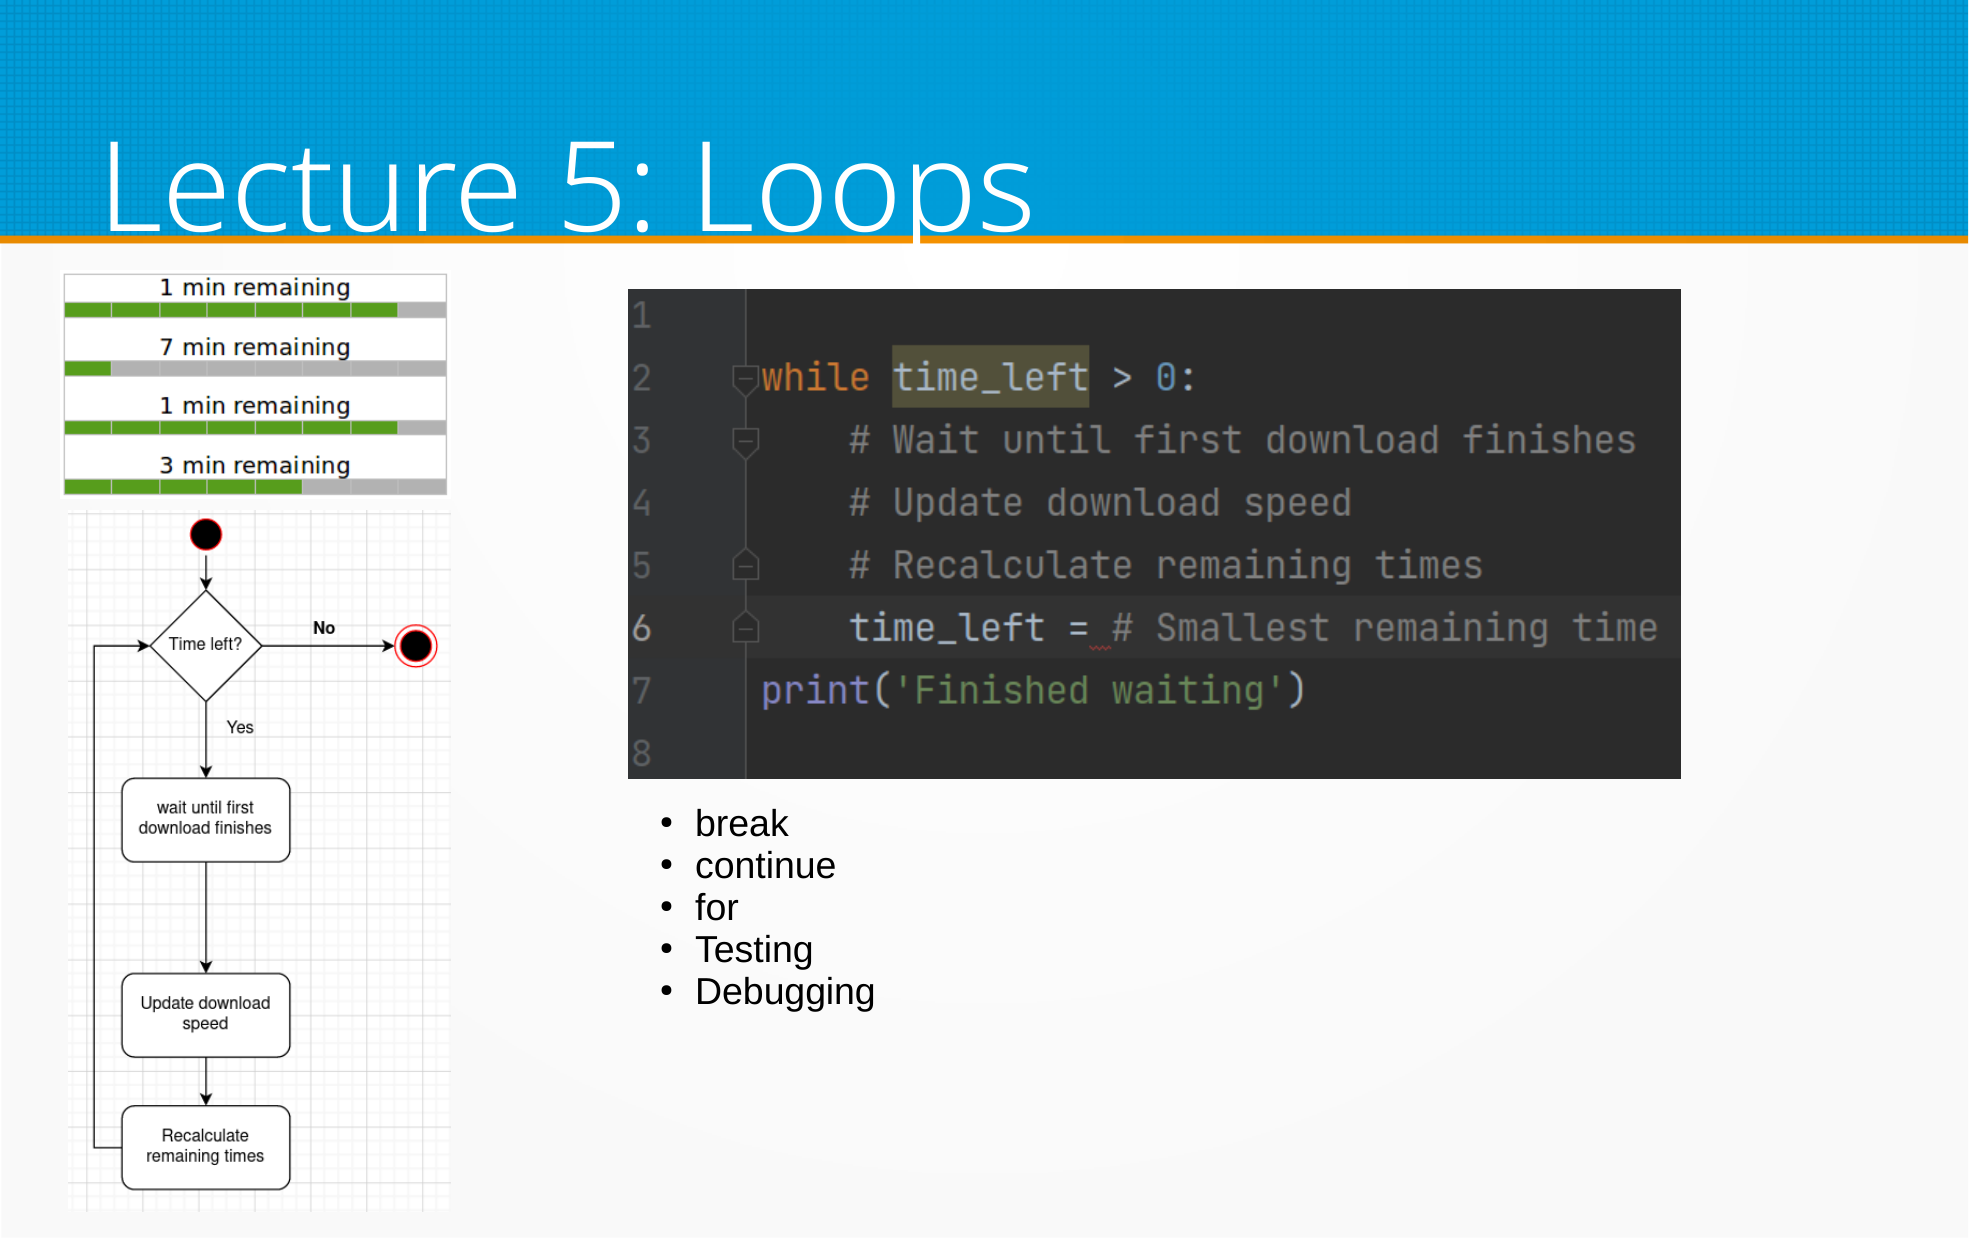

# Lecture 5: Loops
break
continue
for
Testing
Debugging